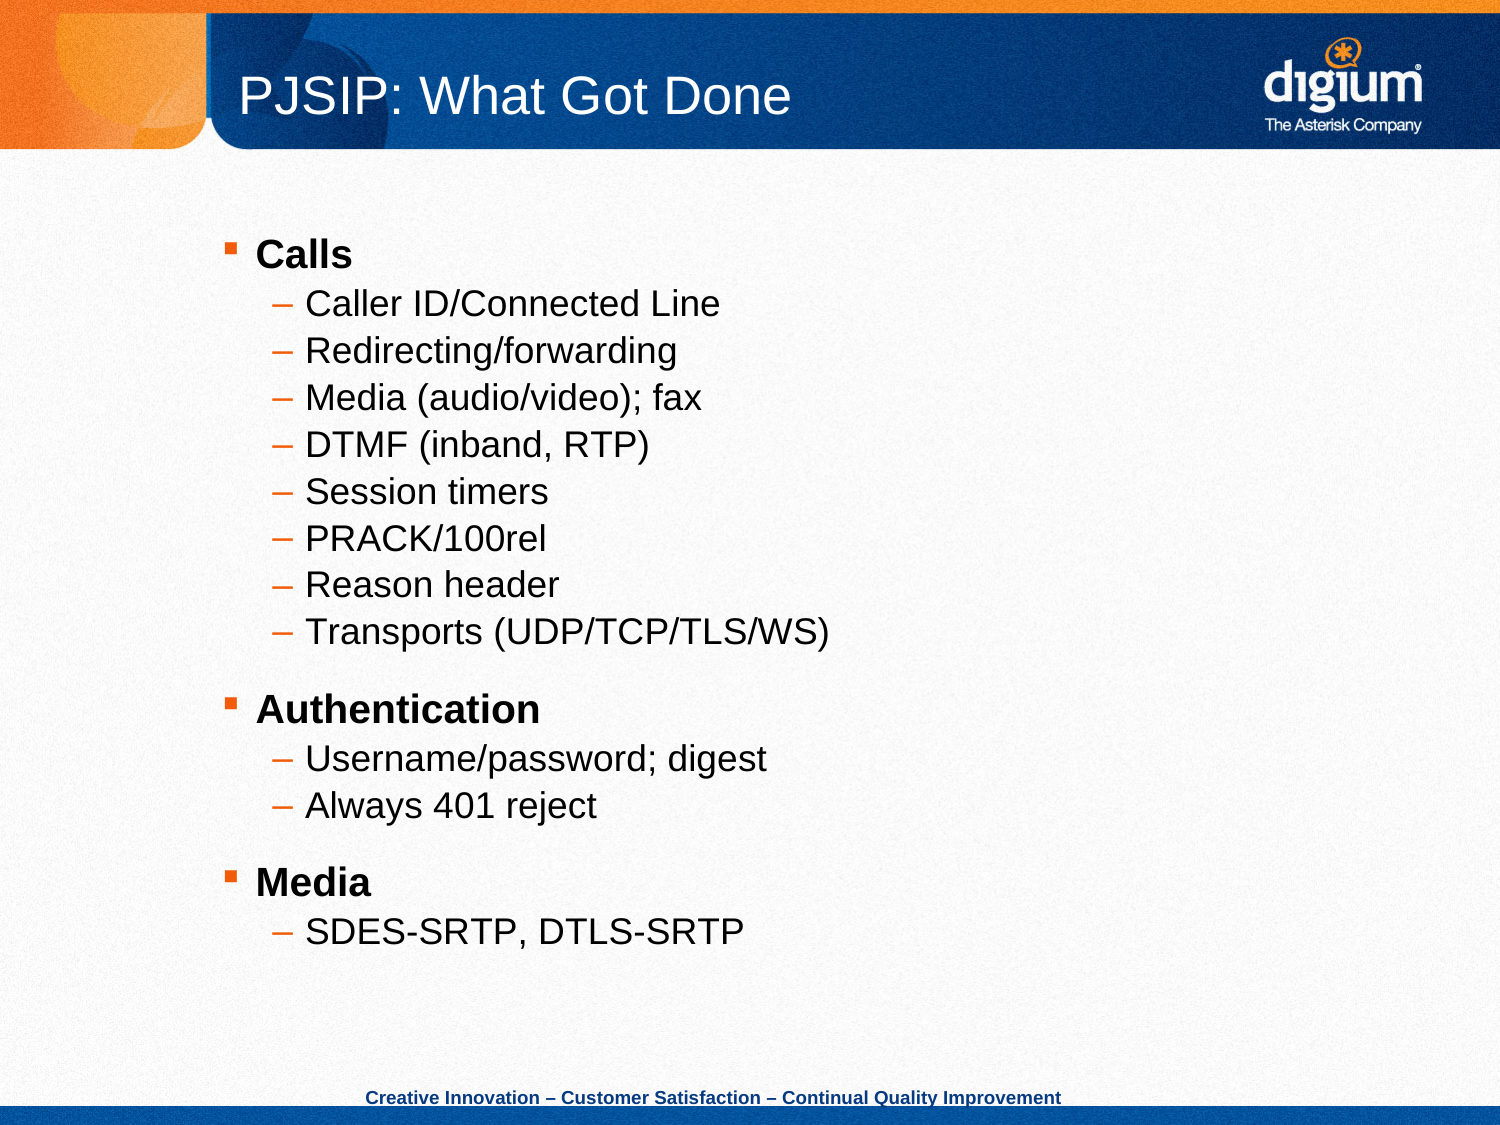

# PJSIP: What Got Done
Calls
Caller ID/Connected Line
Redirecting/forwarding
Media (audio/video); fax
DTMF (inband, RTP)
Session timers
PRACK/100rel
Reason header
Transports (UDP/TCP/TLS/WS)
Authentication
Username/password; digest
Always 401 reject
Media
SDES-SRTP, DTLS-SRTP